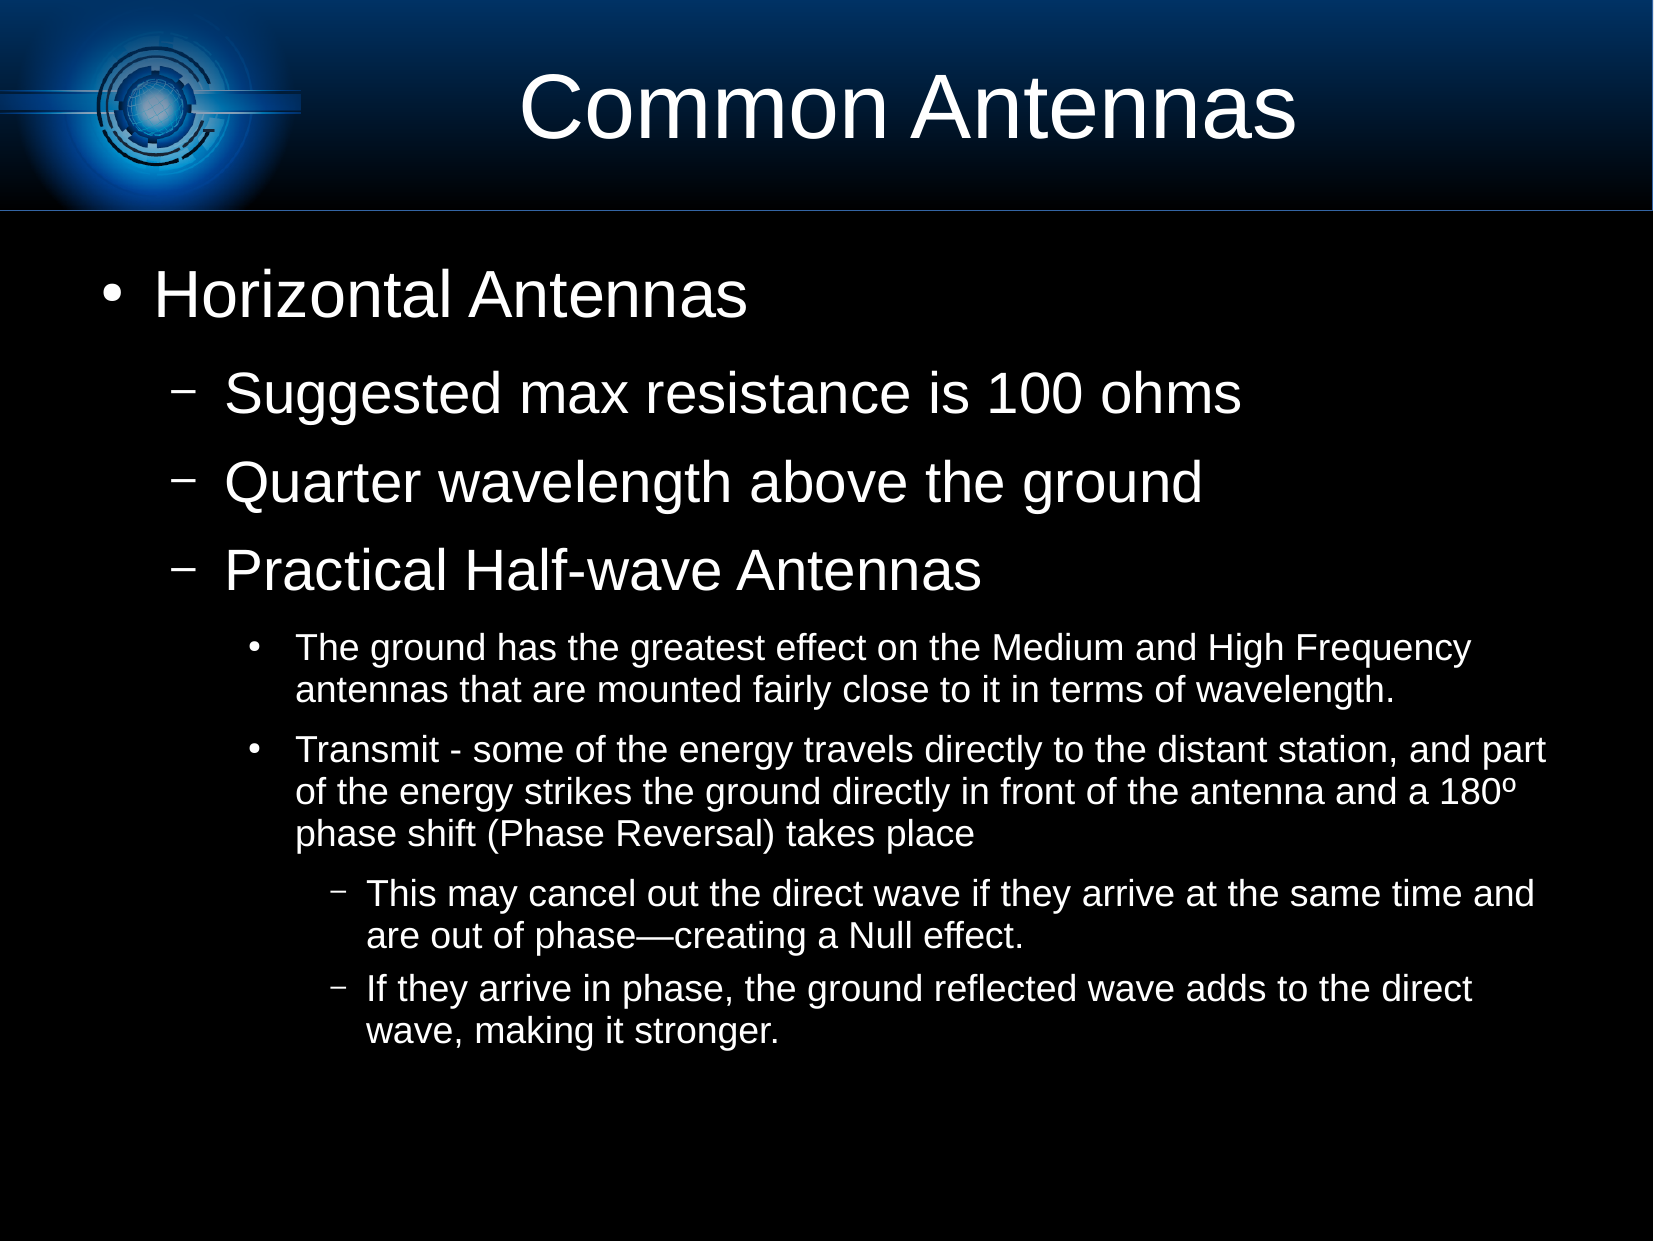

# Common Antennas
Horizontal Antennas
Suggested max resistance is 100 ohms
Quarter wavelength above the ground
Practical Half-wave Antennas
The ground has the greatest effect on the Medium and High Frequency antennas that are mounted fairly close to it in terms of wavelength.
Transmit - some of the energy travels directly to the distant station, and part of the energy strikes the ground directly in front of the antenna and a 180º phase shift (Phase Reversal) takes place
This may cancel out the direct wave if they arrive at the same time and are out of phase—creating a Null effect.
If they arrive in phase, the ground reflected wave adds to the direct wave, making it stronger.